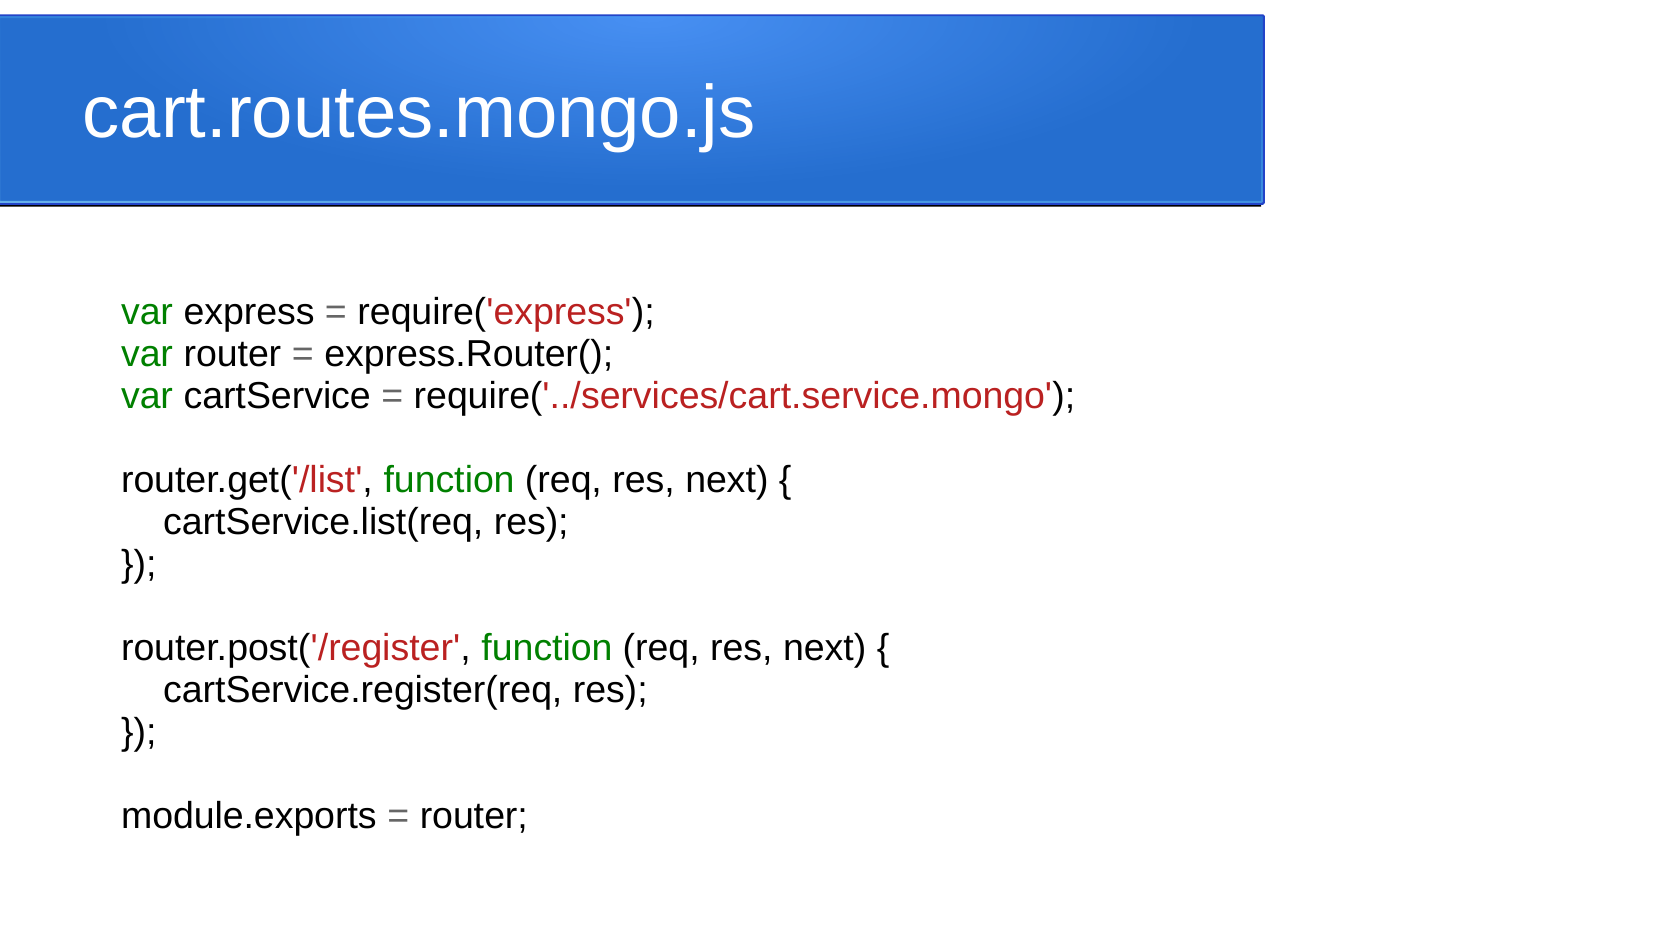

# cart.routes.mongo.js
var express = require('express');
var router = express.Router();
var cartService = require('../services/cart.service.mongo');
router.get('/list', function (req, res, next) {
 cartService.list(req, res);
});
router.post('/register', function (req, res, next) {
 cartService.register(req, res);
});
module.exports = router;